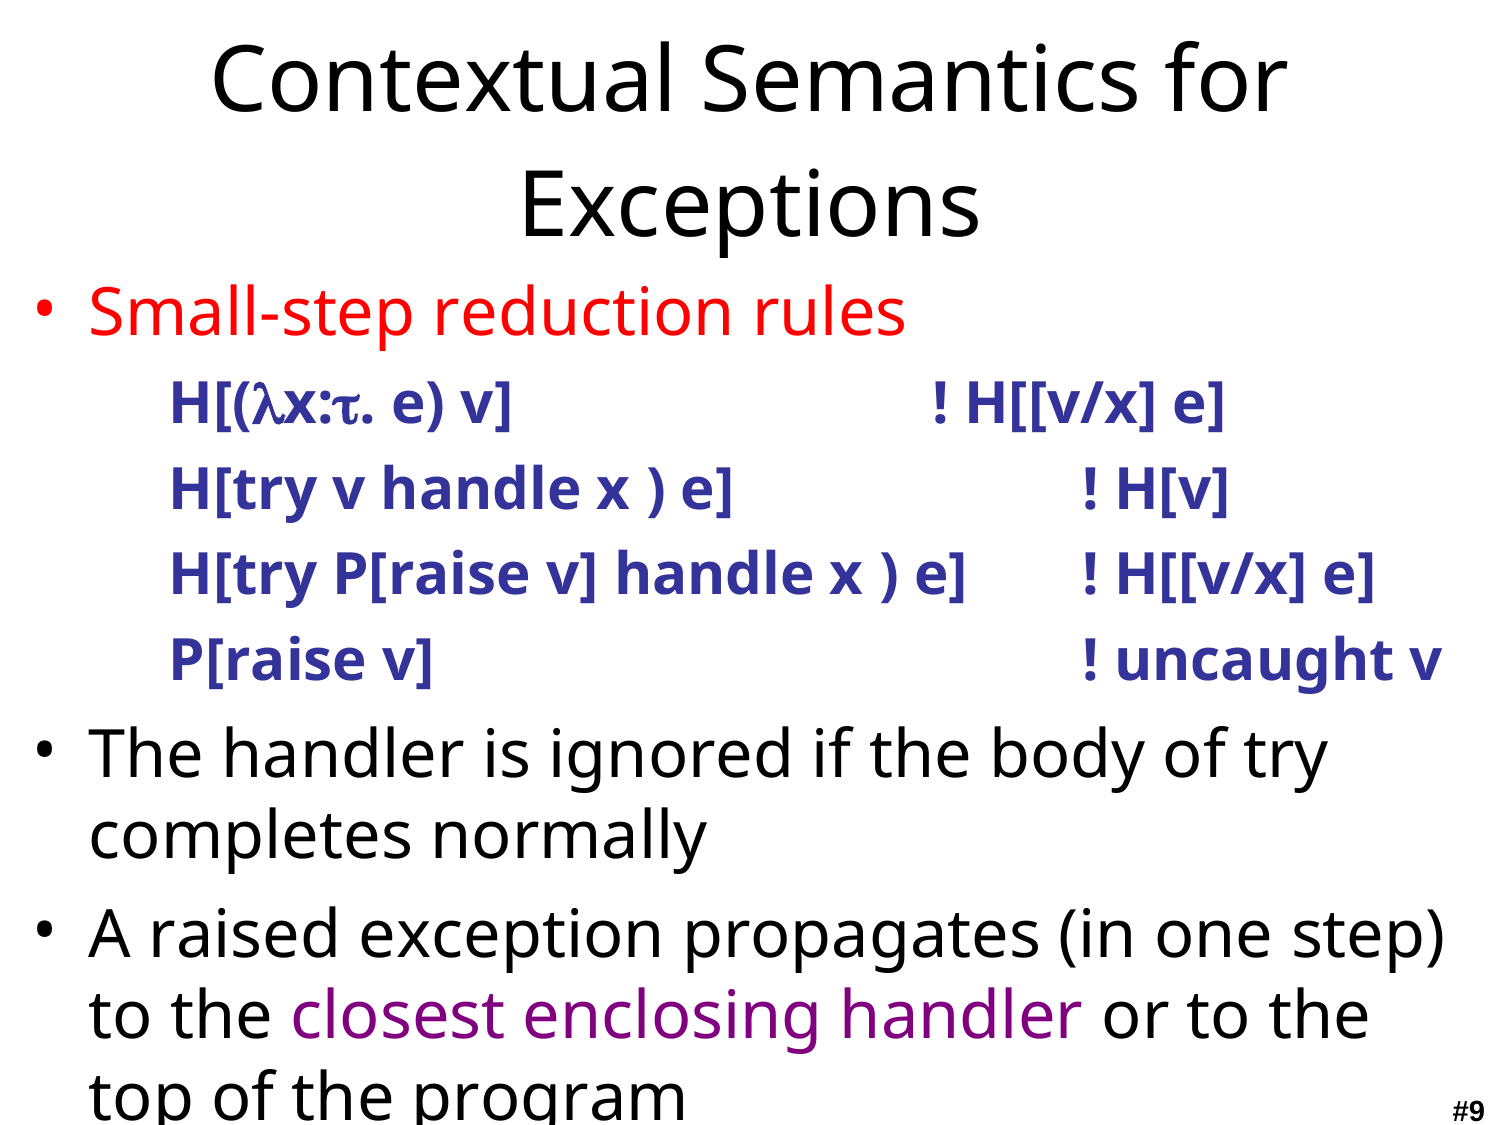

# Contextual Semantics for Exceptions
Small-step reduction rules
 H[(x:. e) v] 	! H[[v/x] e]
 H[try v handle x ) e] 		! H[v]
 H[try P[raise v] handle x ) e]	! H[[v/x] e]
 P[raise v] 		! uncaught v
The handler is ignored if the body of try completes normally
A raised exception propagates (in one step) to the closest enclosing handler or to the top of the program
9